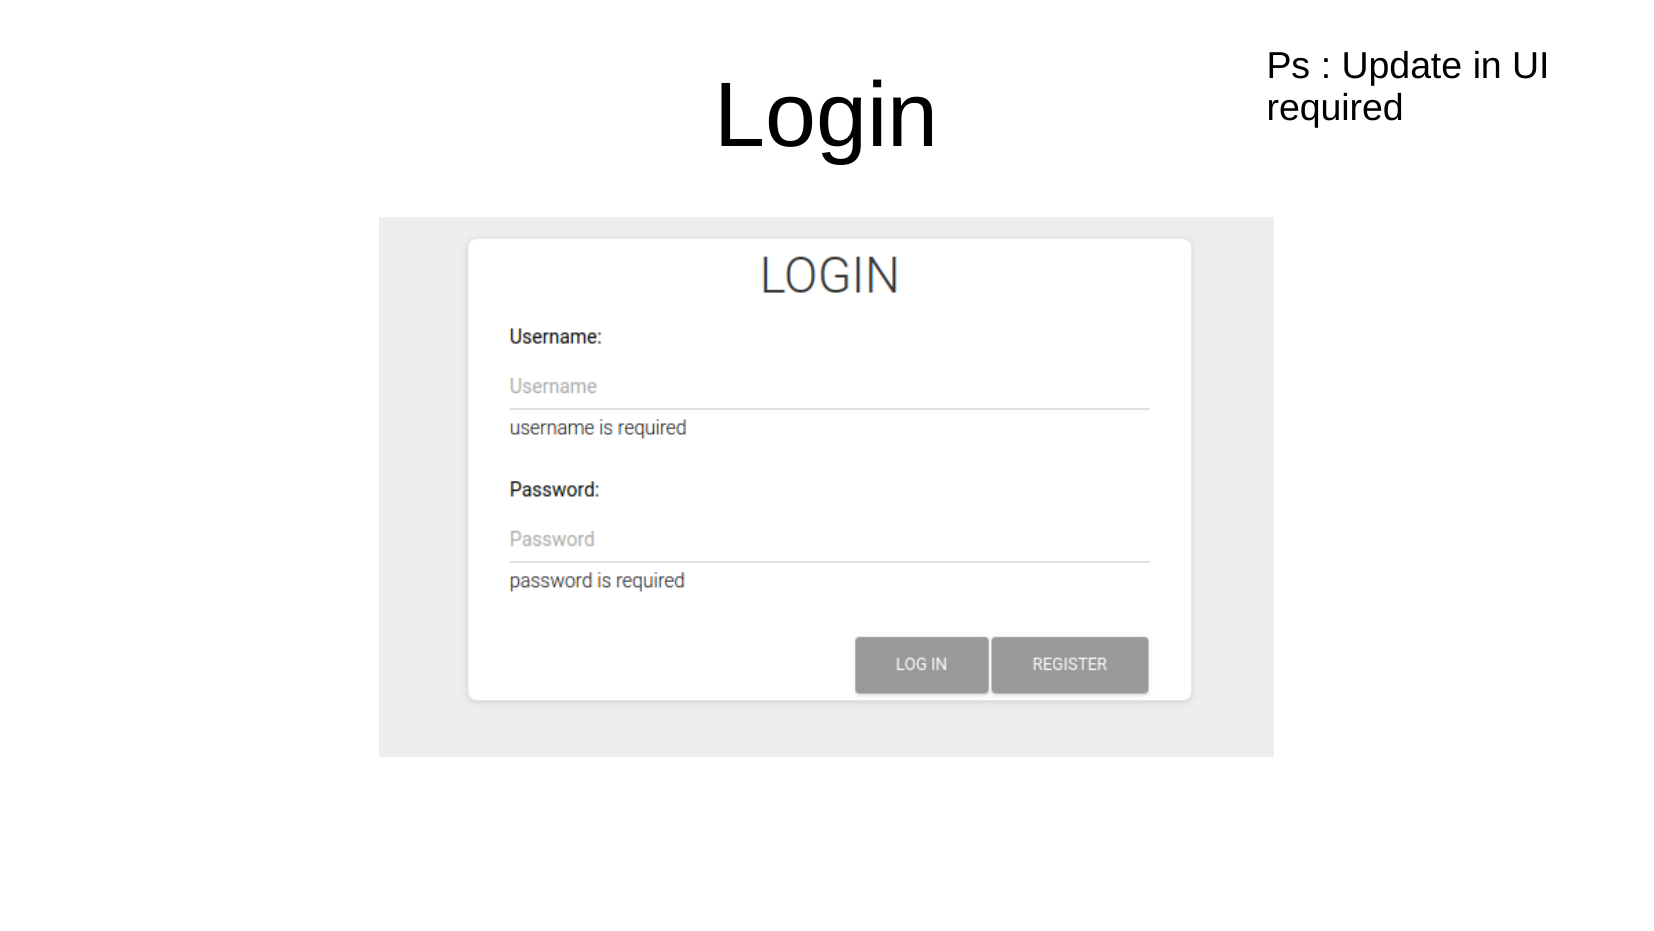

# Login
Ps : Update in UI required